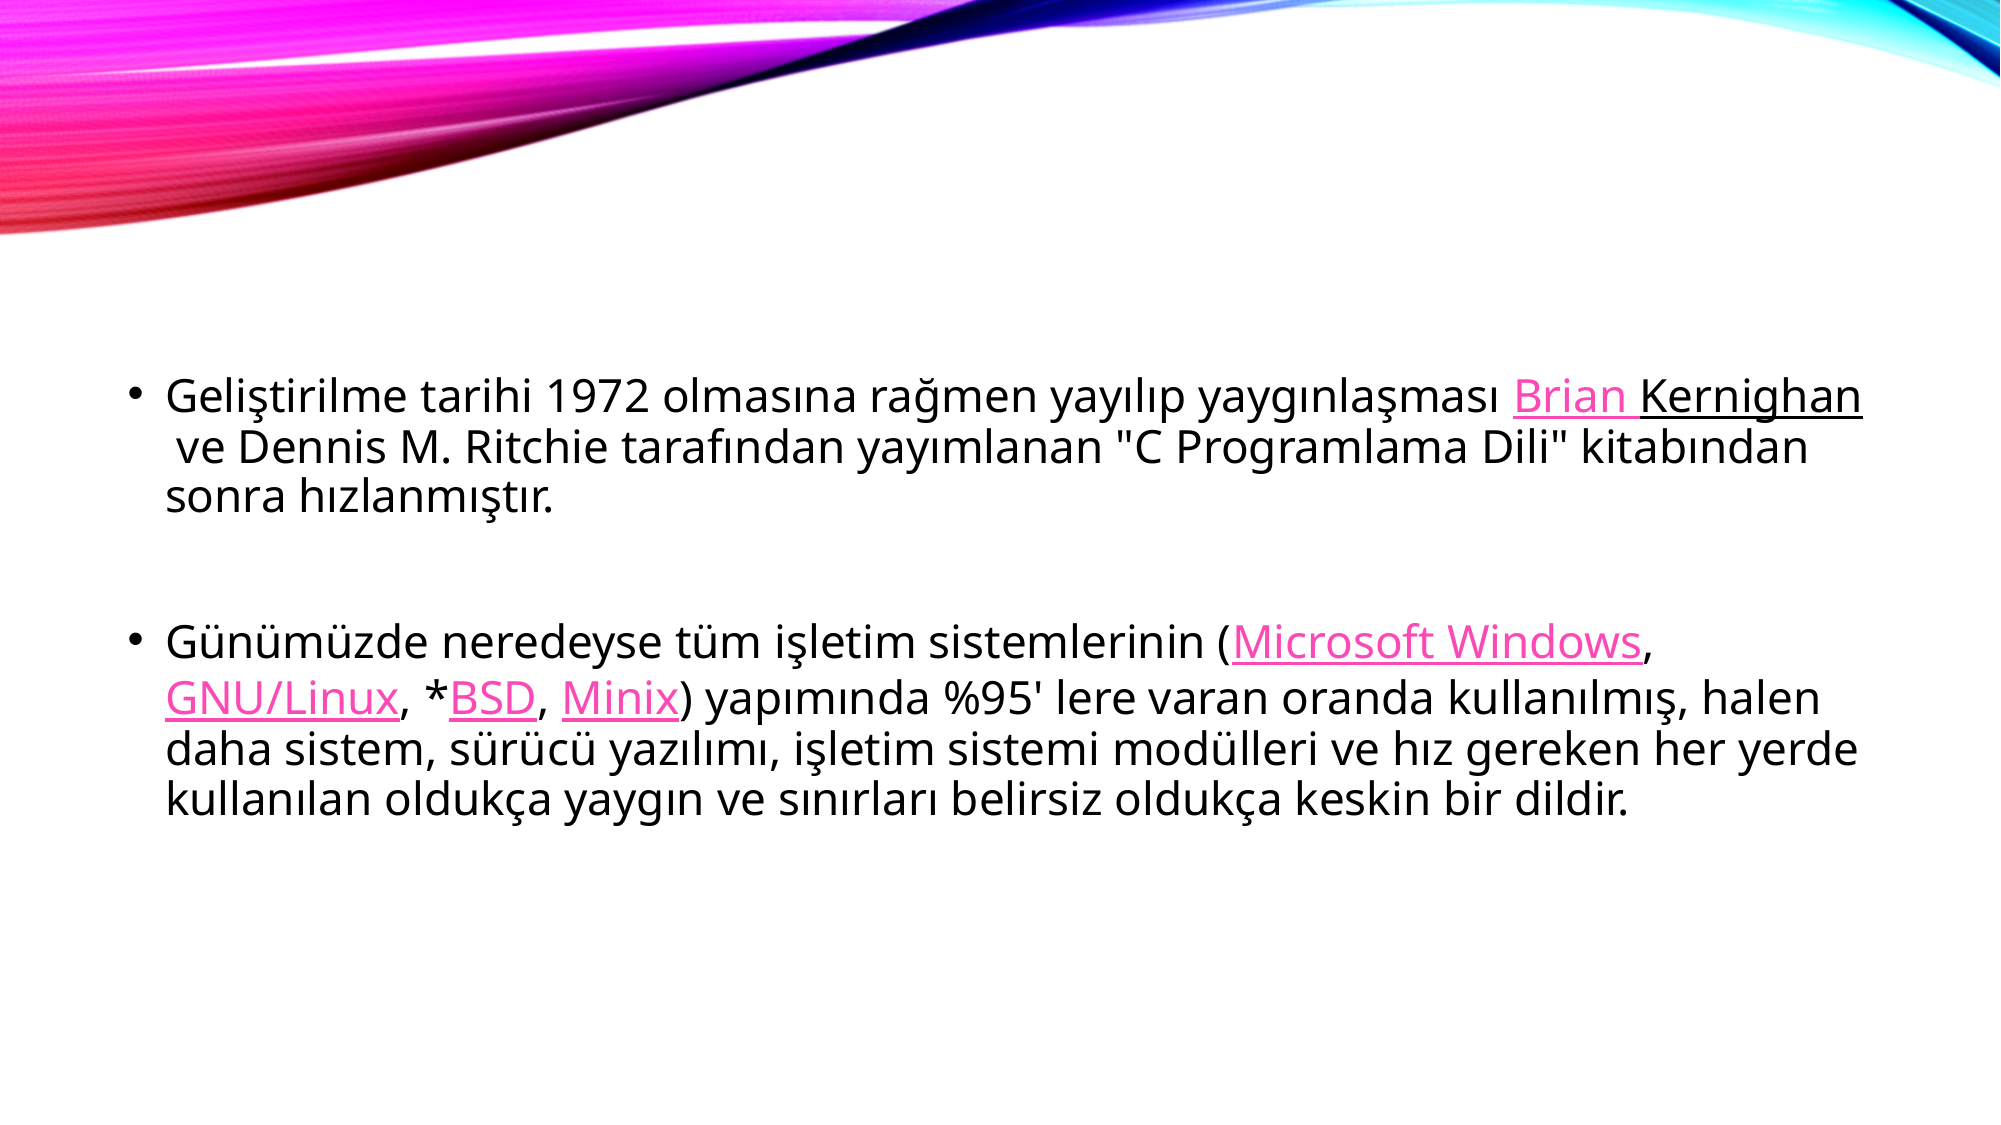

#
Geliştirilme tarihi 1972 olmasına rağmen yayılıp yaygınlaşması Brian Kernighan ve Dennis M. Ritchie tarafından yayımlanan "C Programlama Dili" kitabından sonra hızlanmıştır.
Günümüzde neredeyse tüm işletim sistemlerinin (Microsoft Windows, GNU/Linux, *BSD, Minix) yapımında %95' lere varan oranda kullanılmış, halen daha sistem, sürücü yazılımı, işletim sistemi modülleri ve hız gereken her yerde kullanılan oldukça yaygın ve sınırları belirsiz oldukça keskin bir dildir.